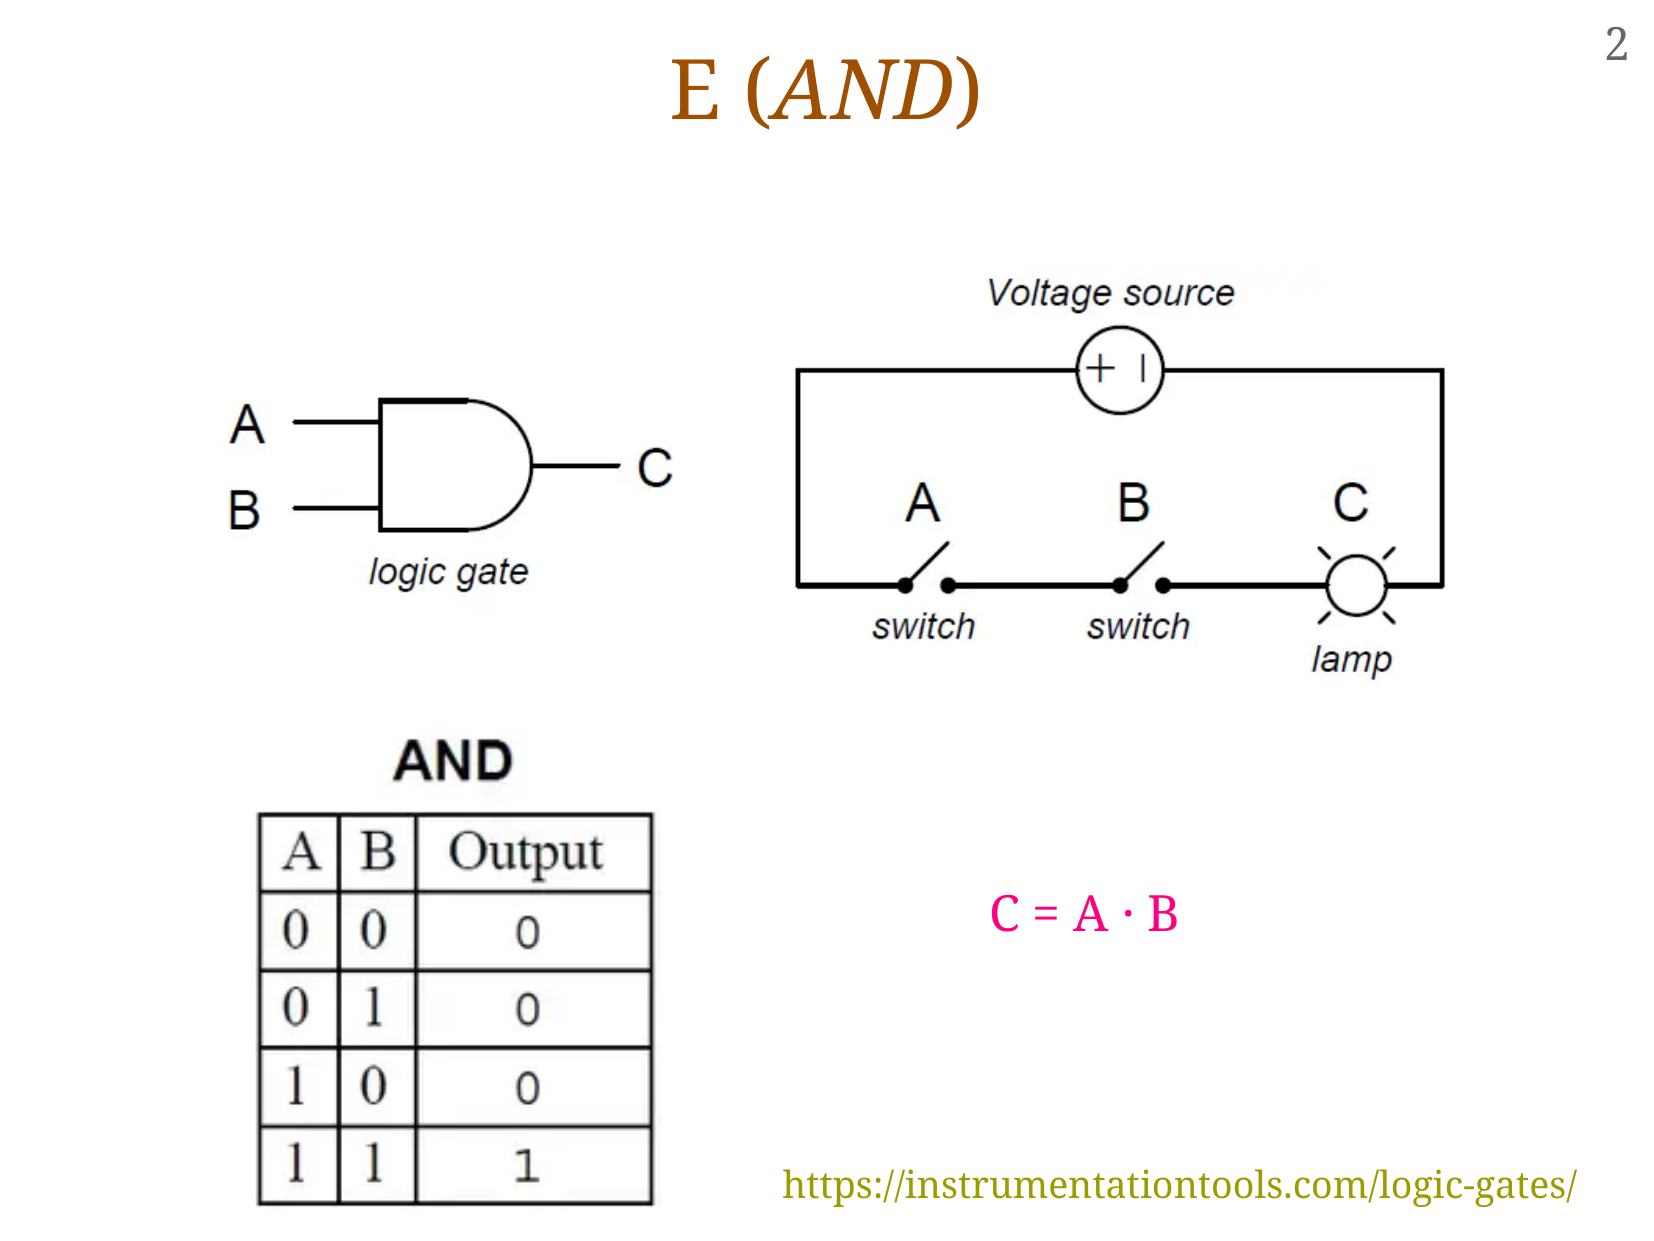

2
# E (AND)
C = A · B
https://instrumentationtools.com/logic-gates/